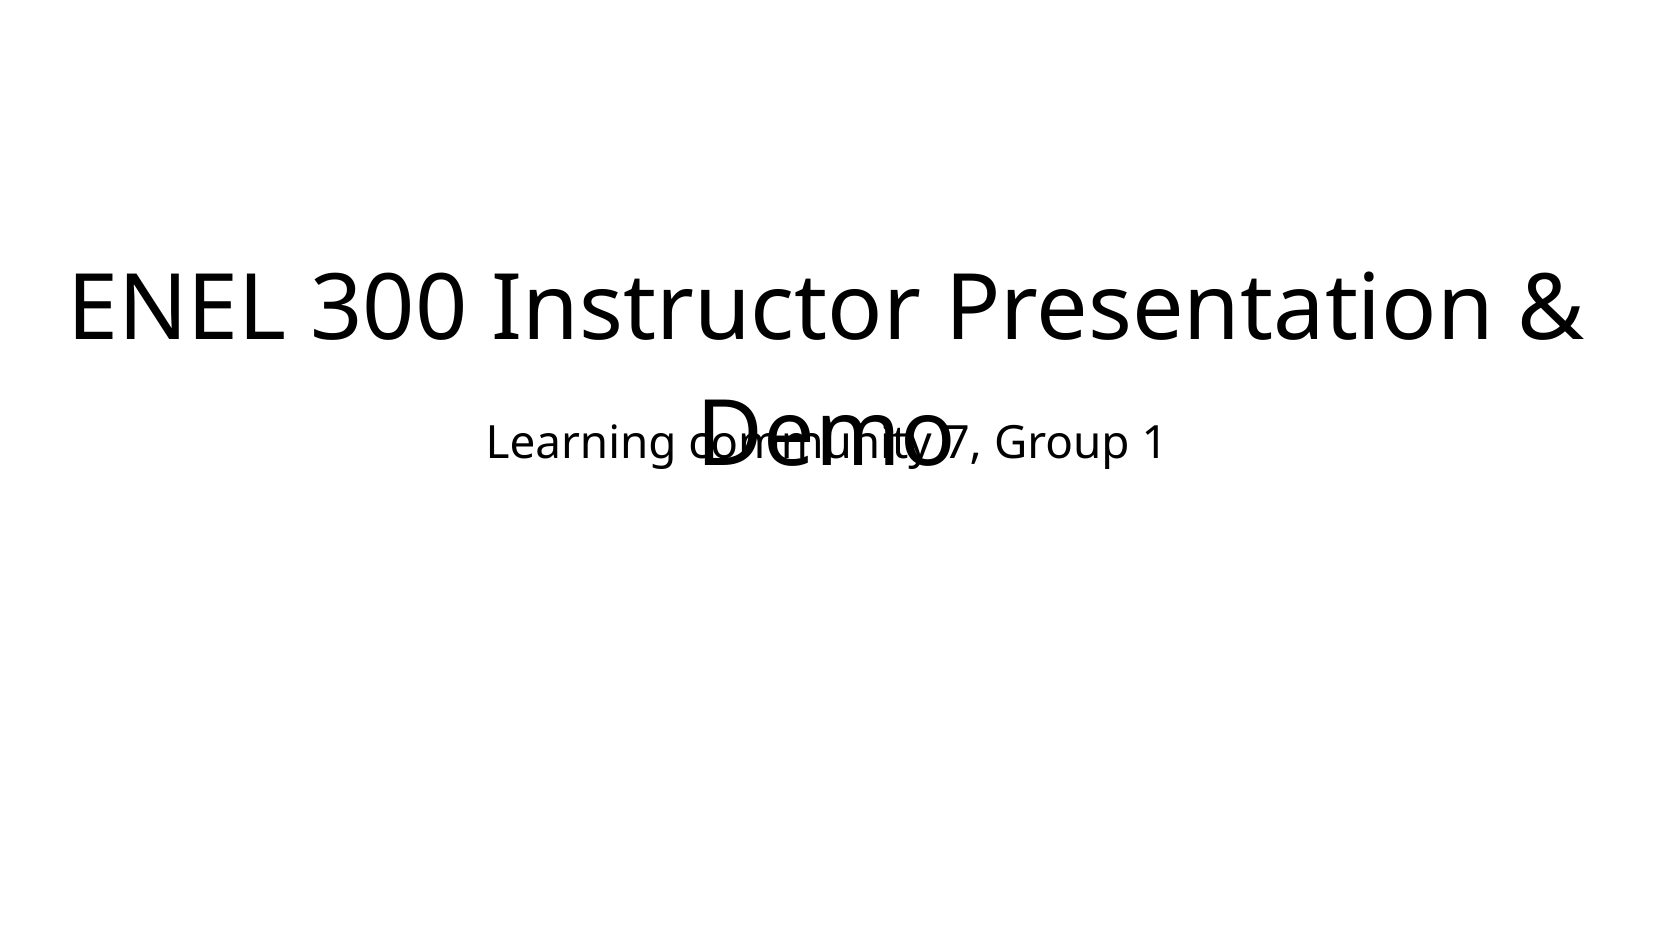

# ENEL 300 Instructor Presentation & Demo
Learning community 7, Group 1